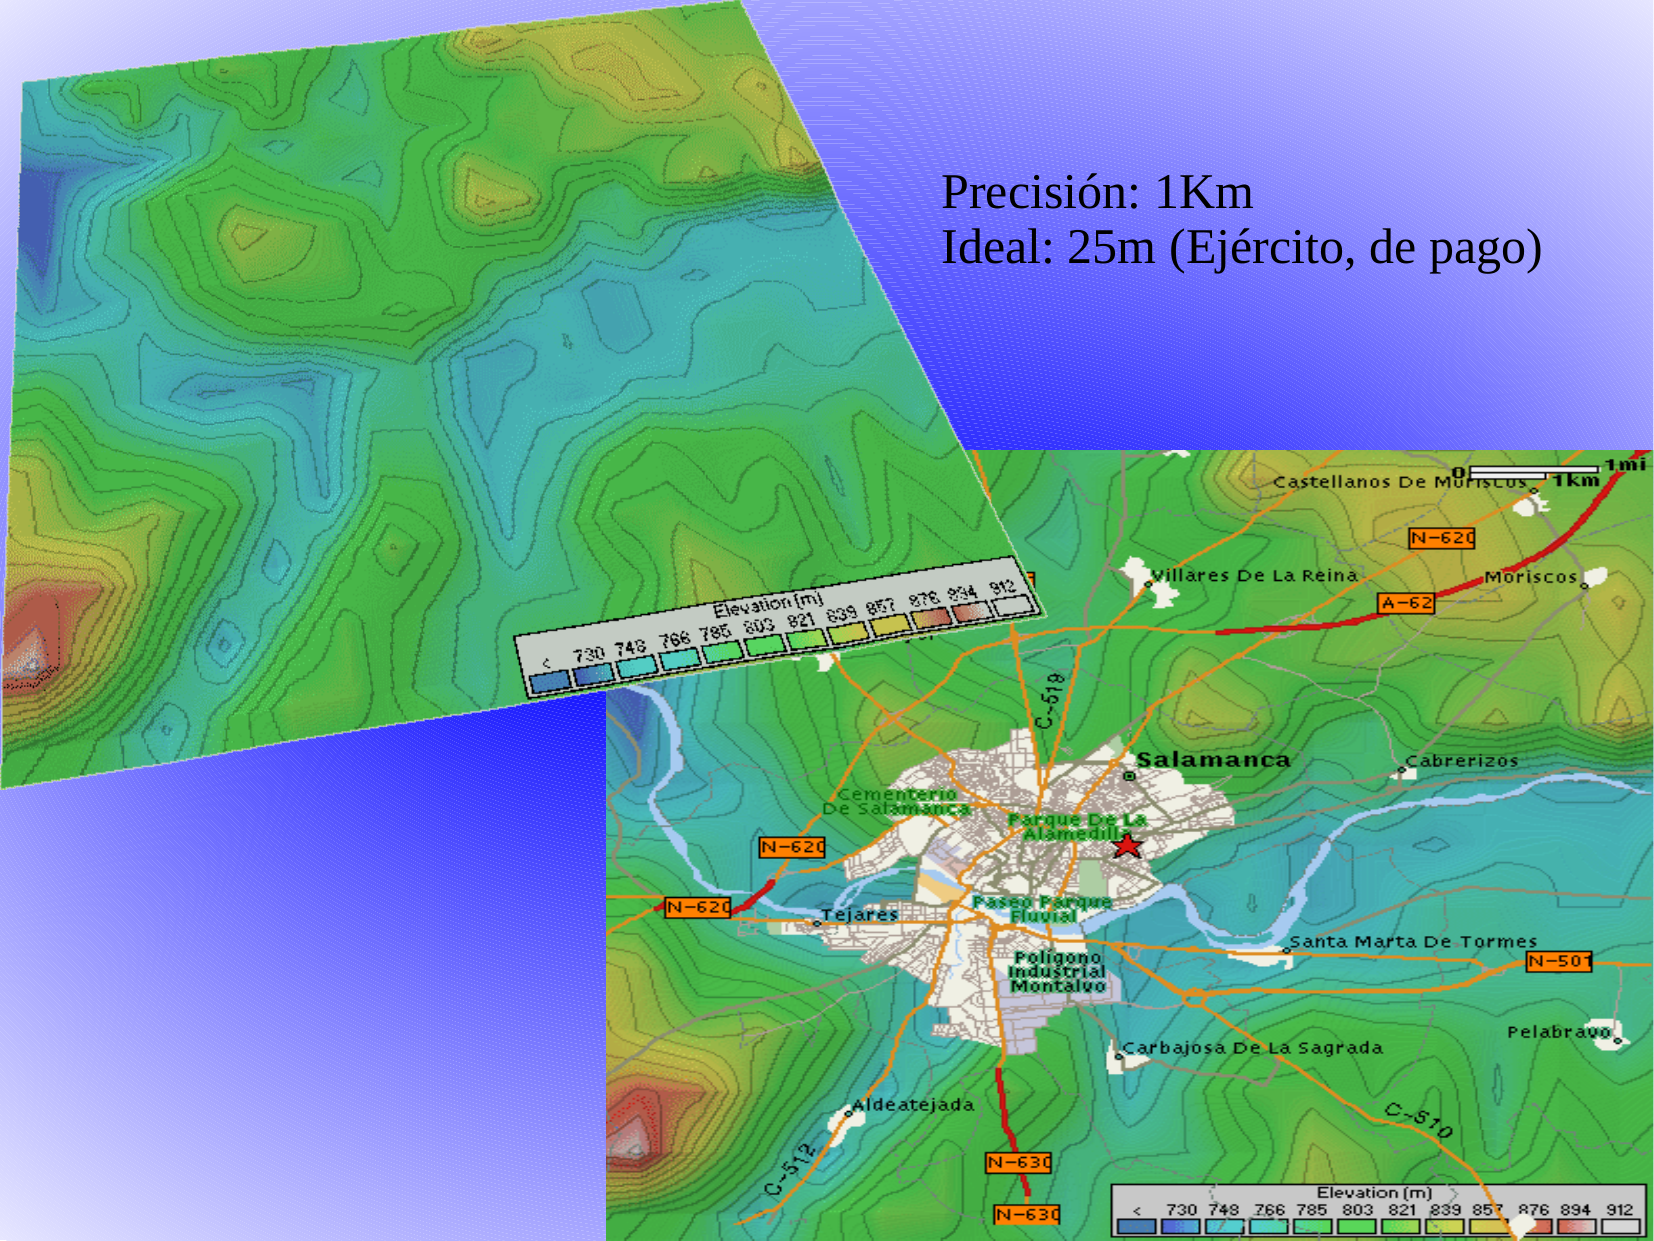

Precisión: 1Km
Ideal: 25m (Ejército, de pago)